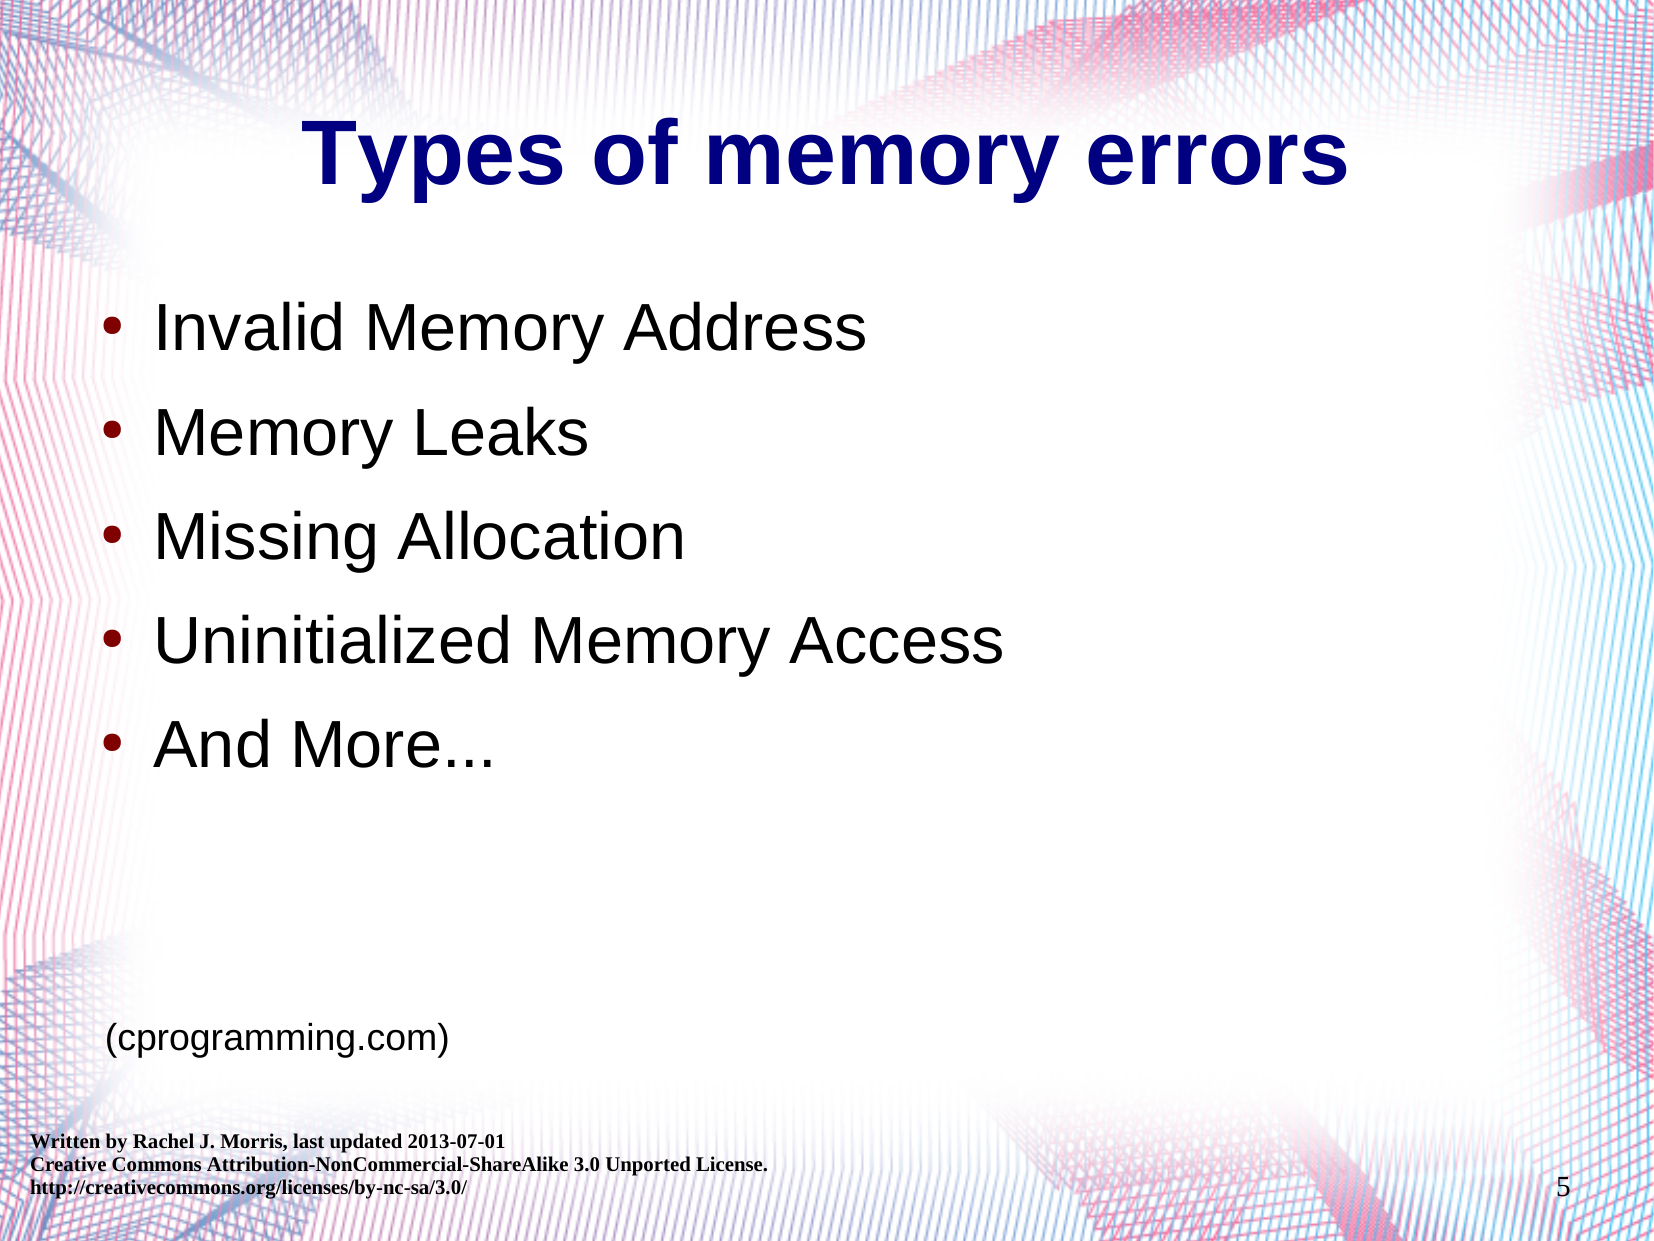

# Types of memory errors
Invalid Memory Address
Memory Leaks
Missing Allocation
Uninitialized Memory Access
And More...
(cprogramming.com)
5